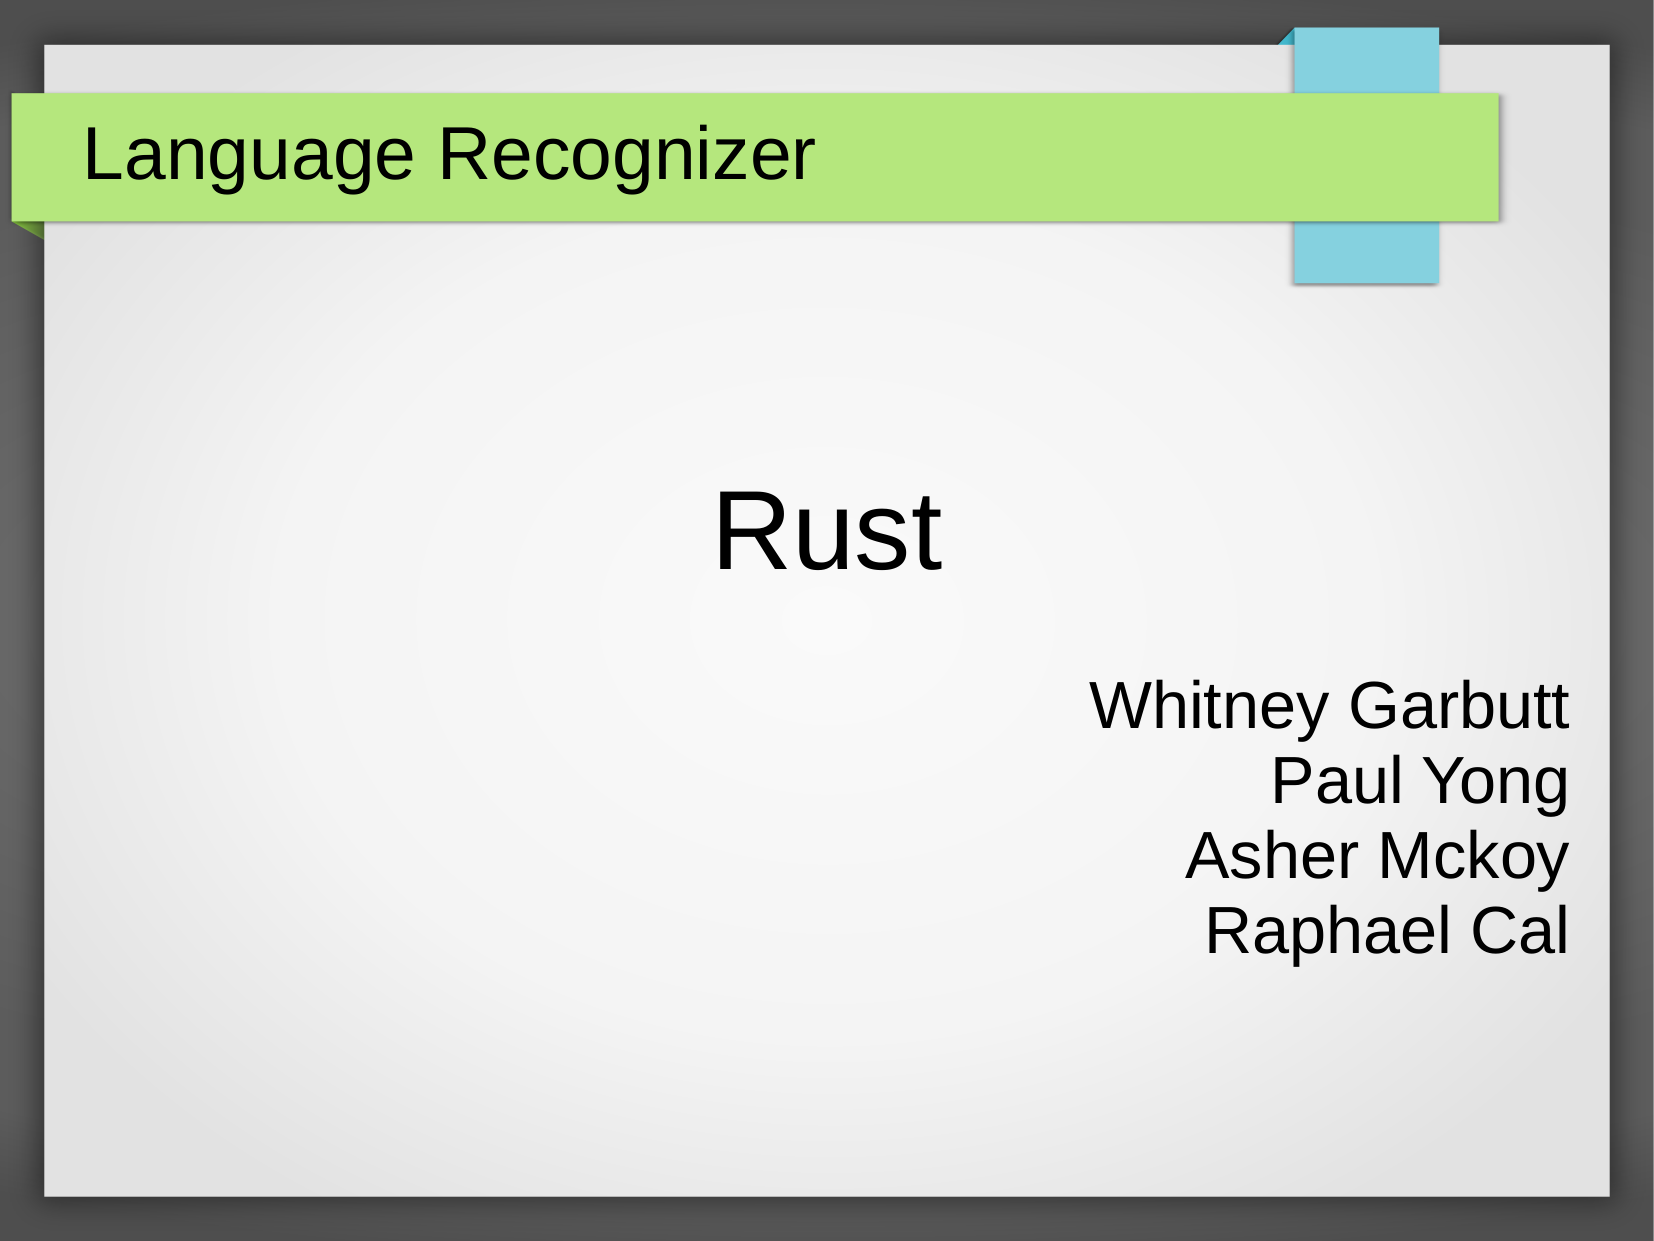

# Language Recognizer
Rust
Whitney Garbutt
Paul Yong
Asher Mckoy
Raphael Cal